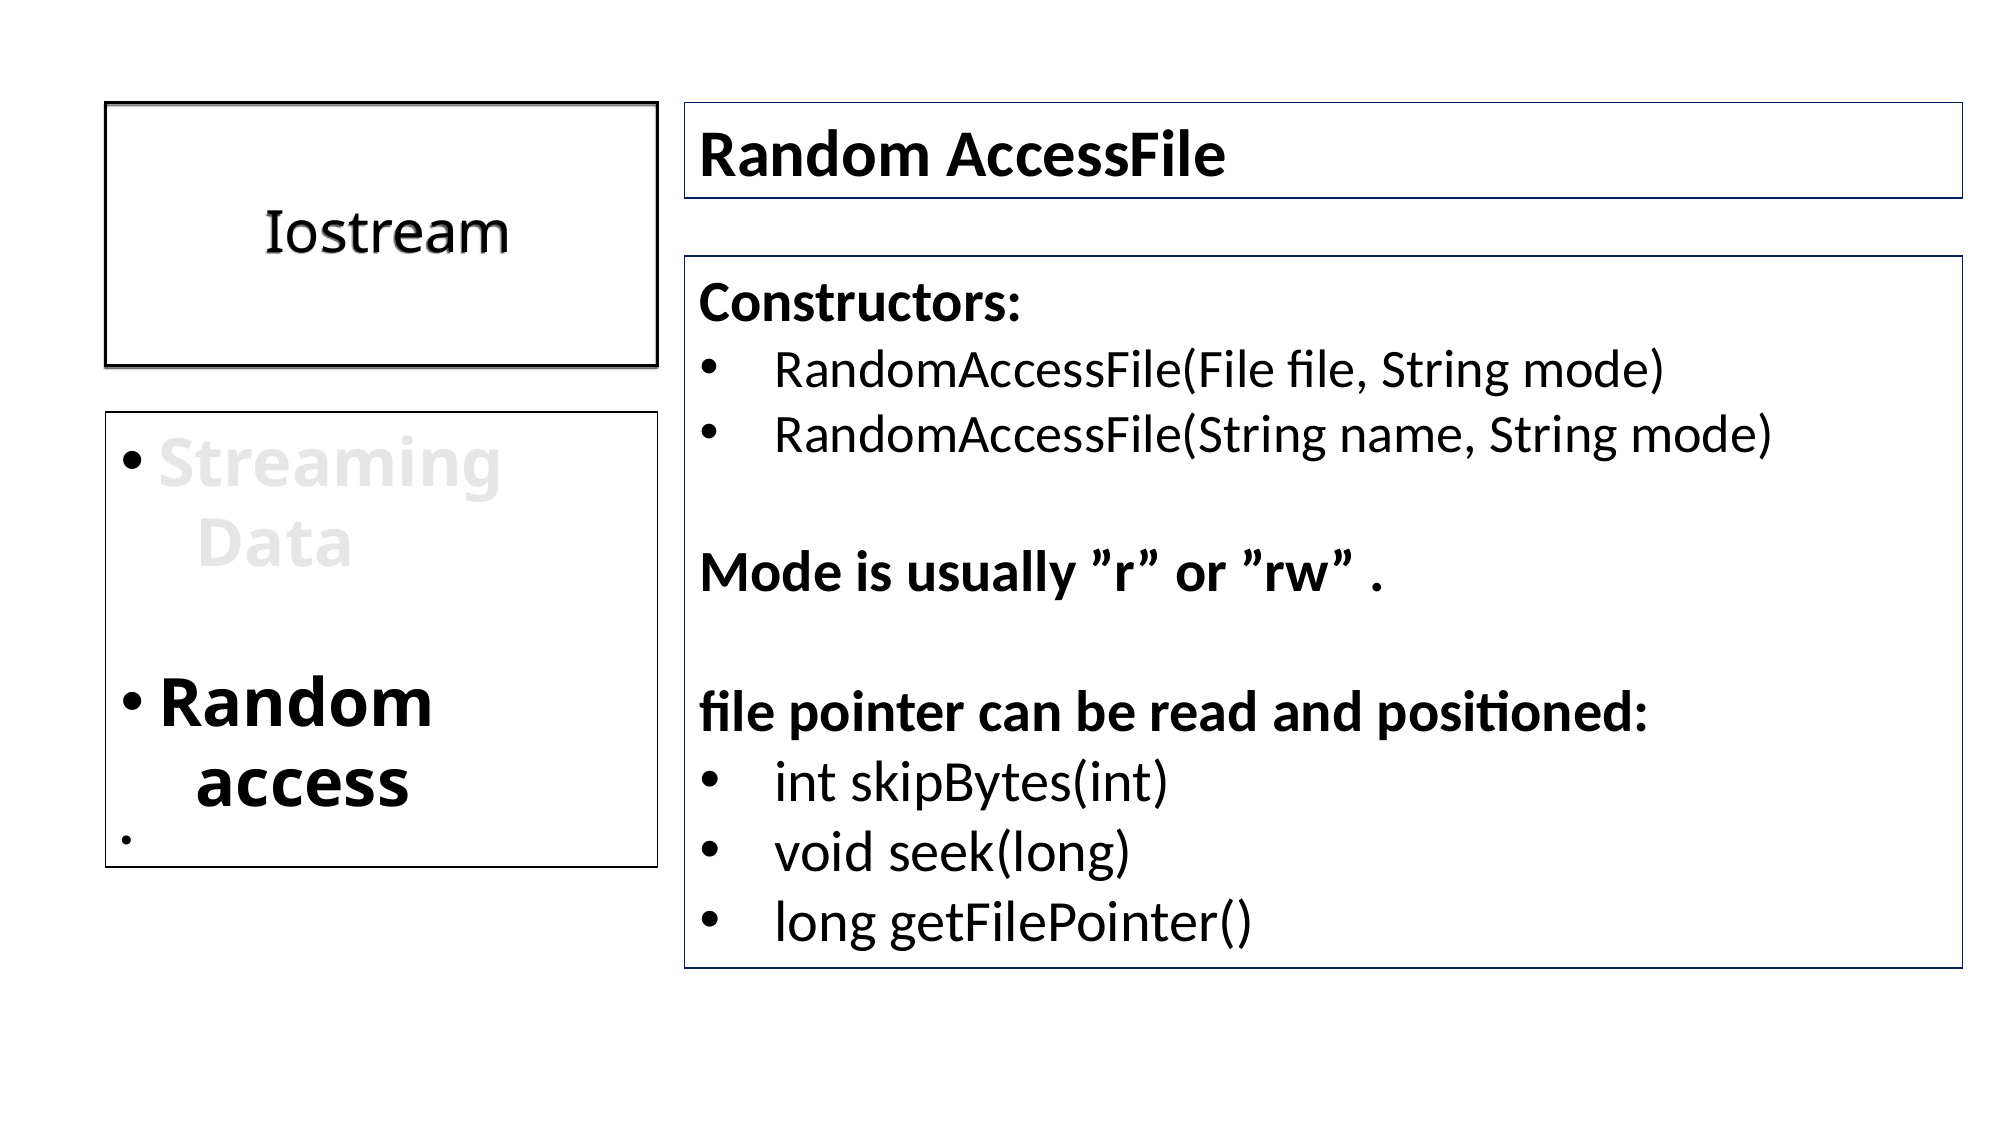

# Iostream
Random AccessFile
Constructors:
RandomAccessFile(File file, String mode)
RandomAccessFile(String name, String mode)
Mode is usually ”r” or ”rw” .
file pointer can be read and positioned:
int skipBytes(int)
void seek(long)
long getFilePointer()
Streaming Data
Random access